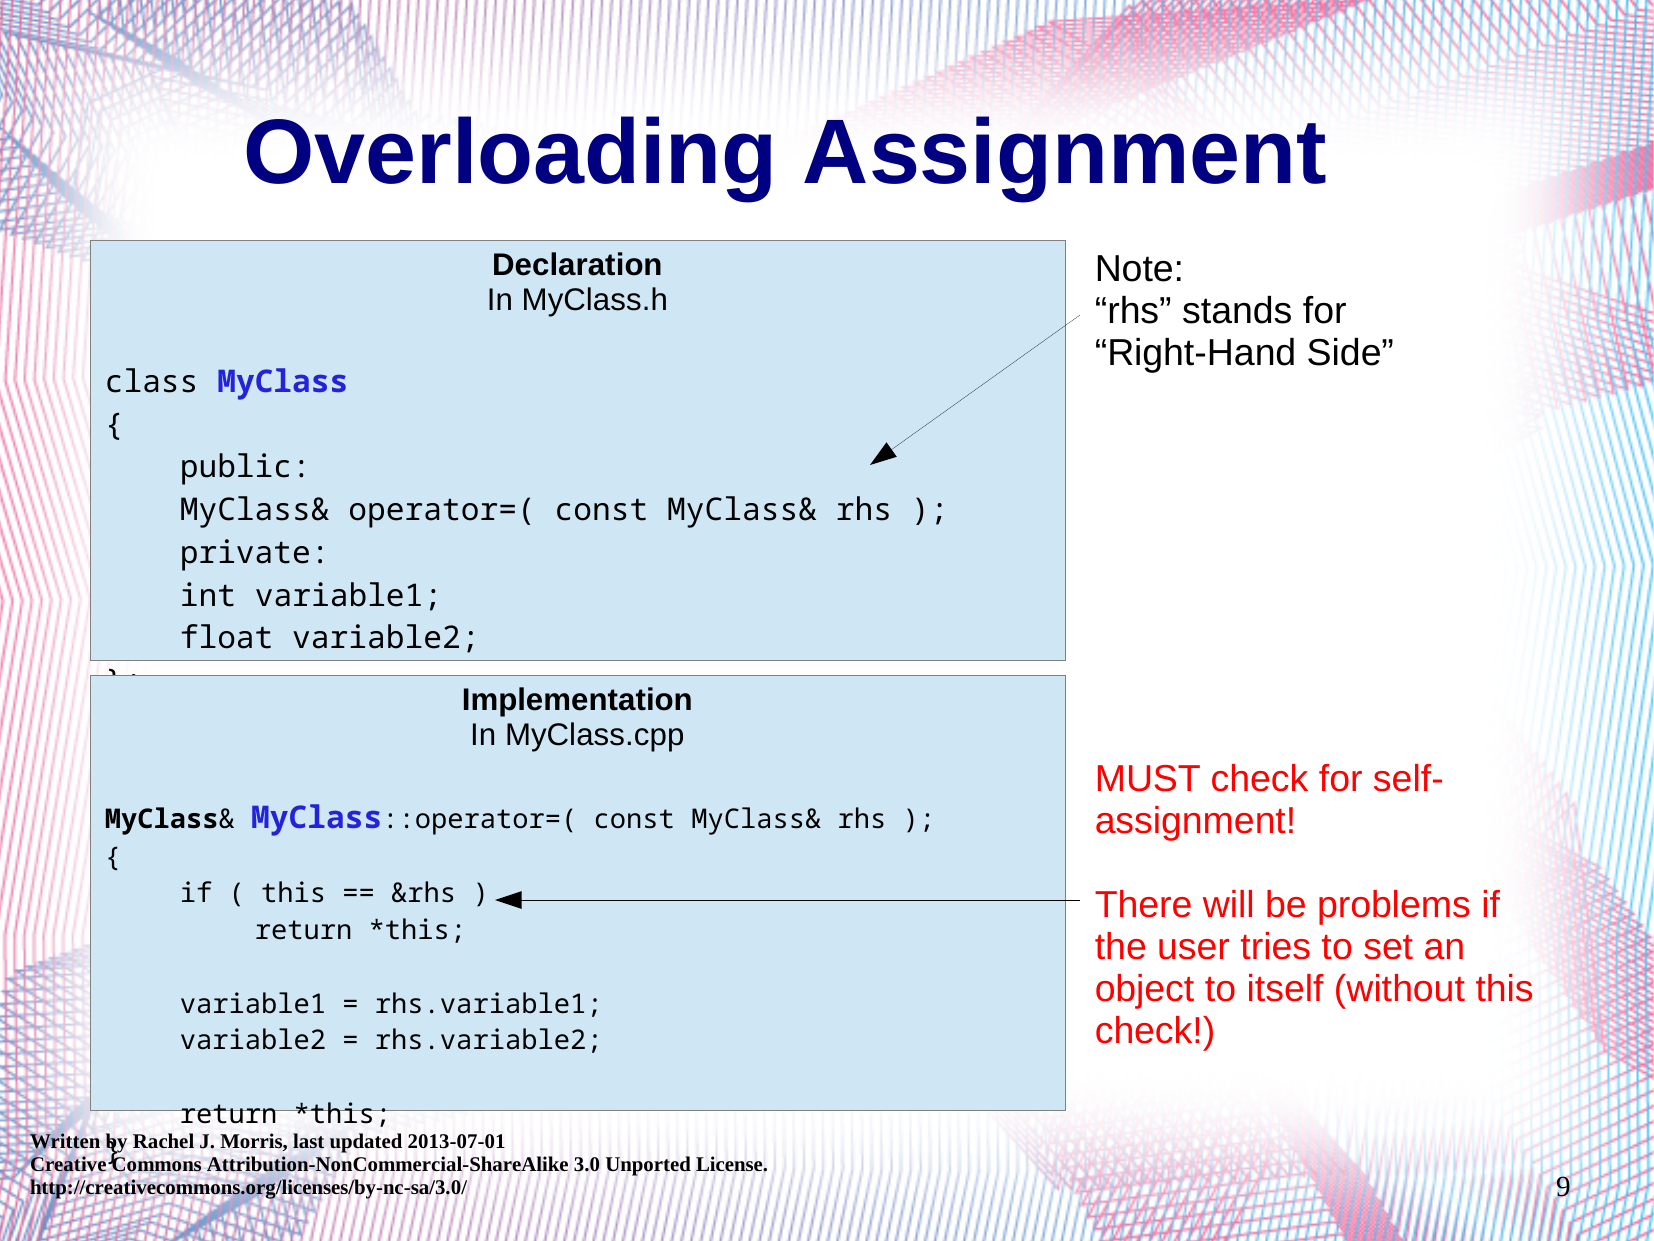

# Overloading Assignment
Declaration
In MyClass.h
class MyClass
{
	public:
	MyClass& operator=( const MyClass& rhs );
	private:
	int variable1;
	float variable2;
};
Note:
“rhs” stands for
“Right-Hand Side”
Implementation
In MyClass.cpp
MyClass& MyClass::operator=( const MyClass& rhs );
{
	if ( this == &rhs )
		return *this;
	variable1 = rhs.variable1;
	variable2 = rhs.variable2;
	return *this;
}
MUST check for self-assignment!
There will be problems if the user tries to set an object to itself (without this check!)
9